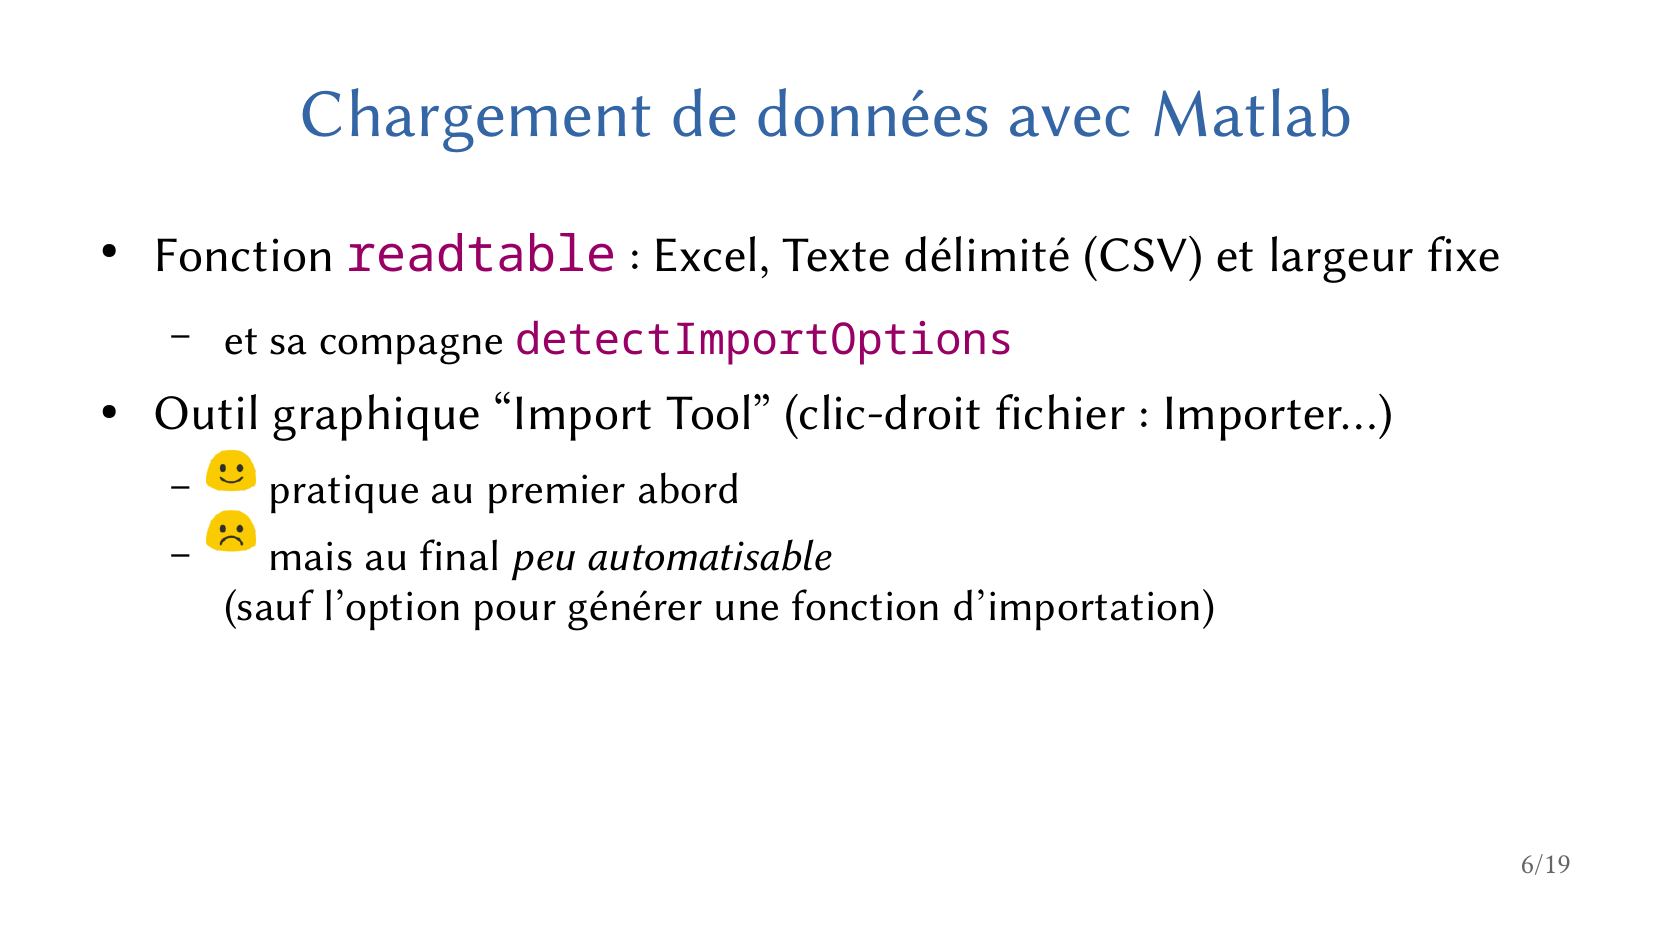

# Chargement de données avec Matlab
Fonction readtable : Excel, Texte délimité (CSV) et largeur fixe
et sa compagne detectImportOptions
Outil graphique “Import Tool” (clic-droit fichier : Importer…)
 pratique au premier abord
 mais au final peu automatisable
(sauf l’option pour générer une fonction d’importation)
6